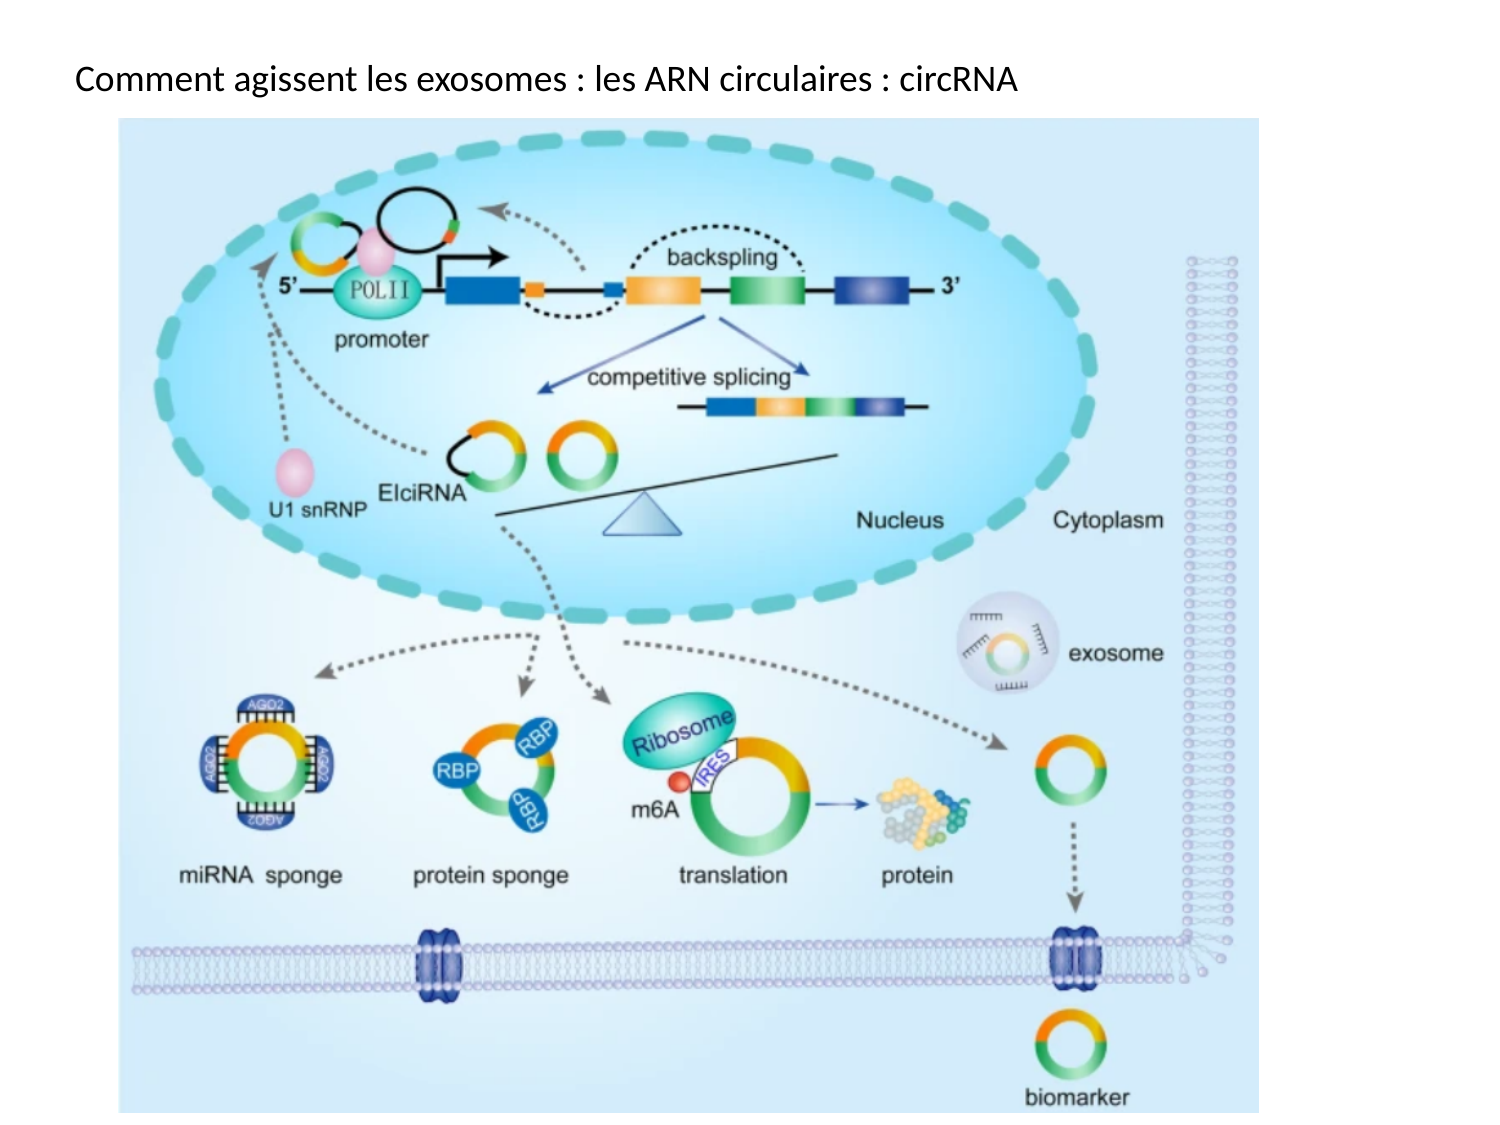

# Comment agissent les exosomes : les ARN circulaires : circRNA